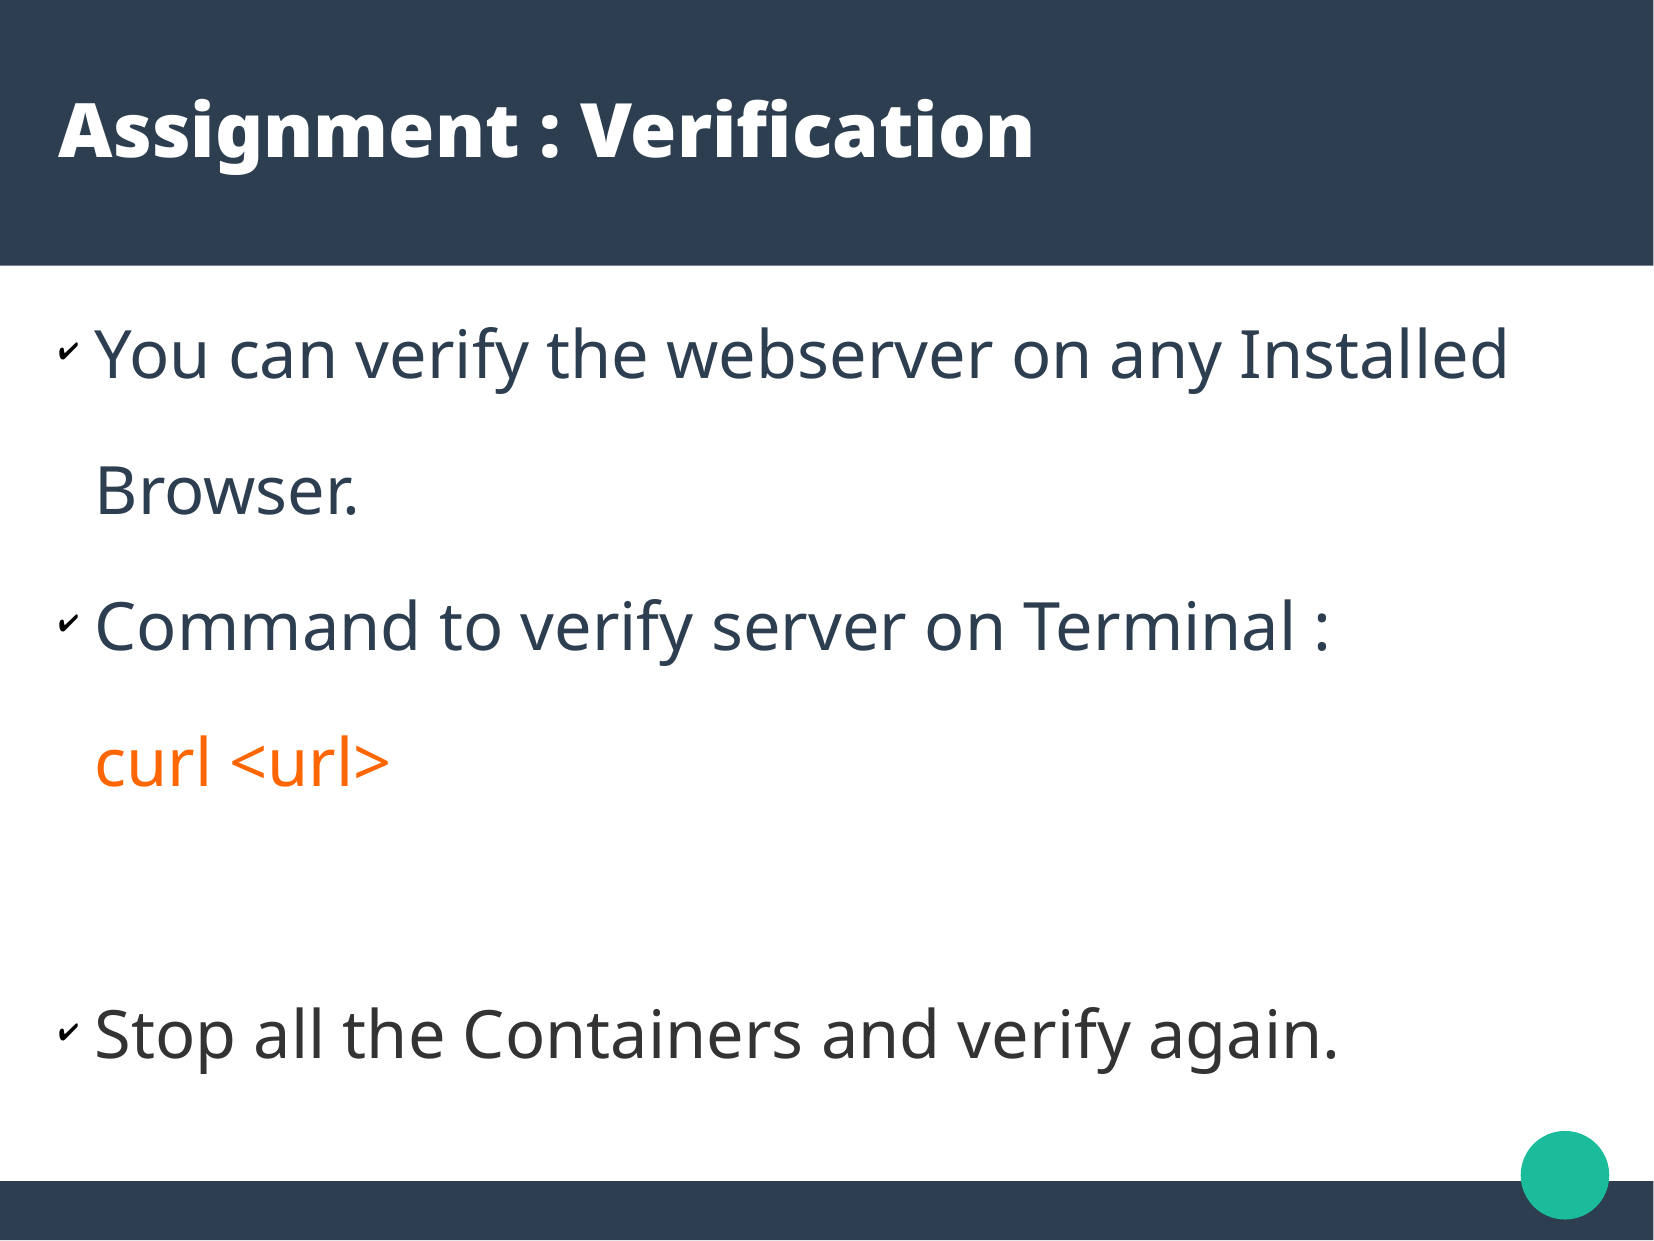

# Assignment : Verification
You can verify the webserver on any Installed Browser.
Command to verify server on Terminal :
curl <url>
Stop all the Containers and verify again.